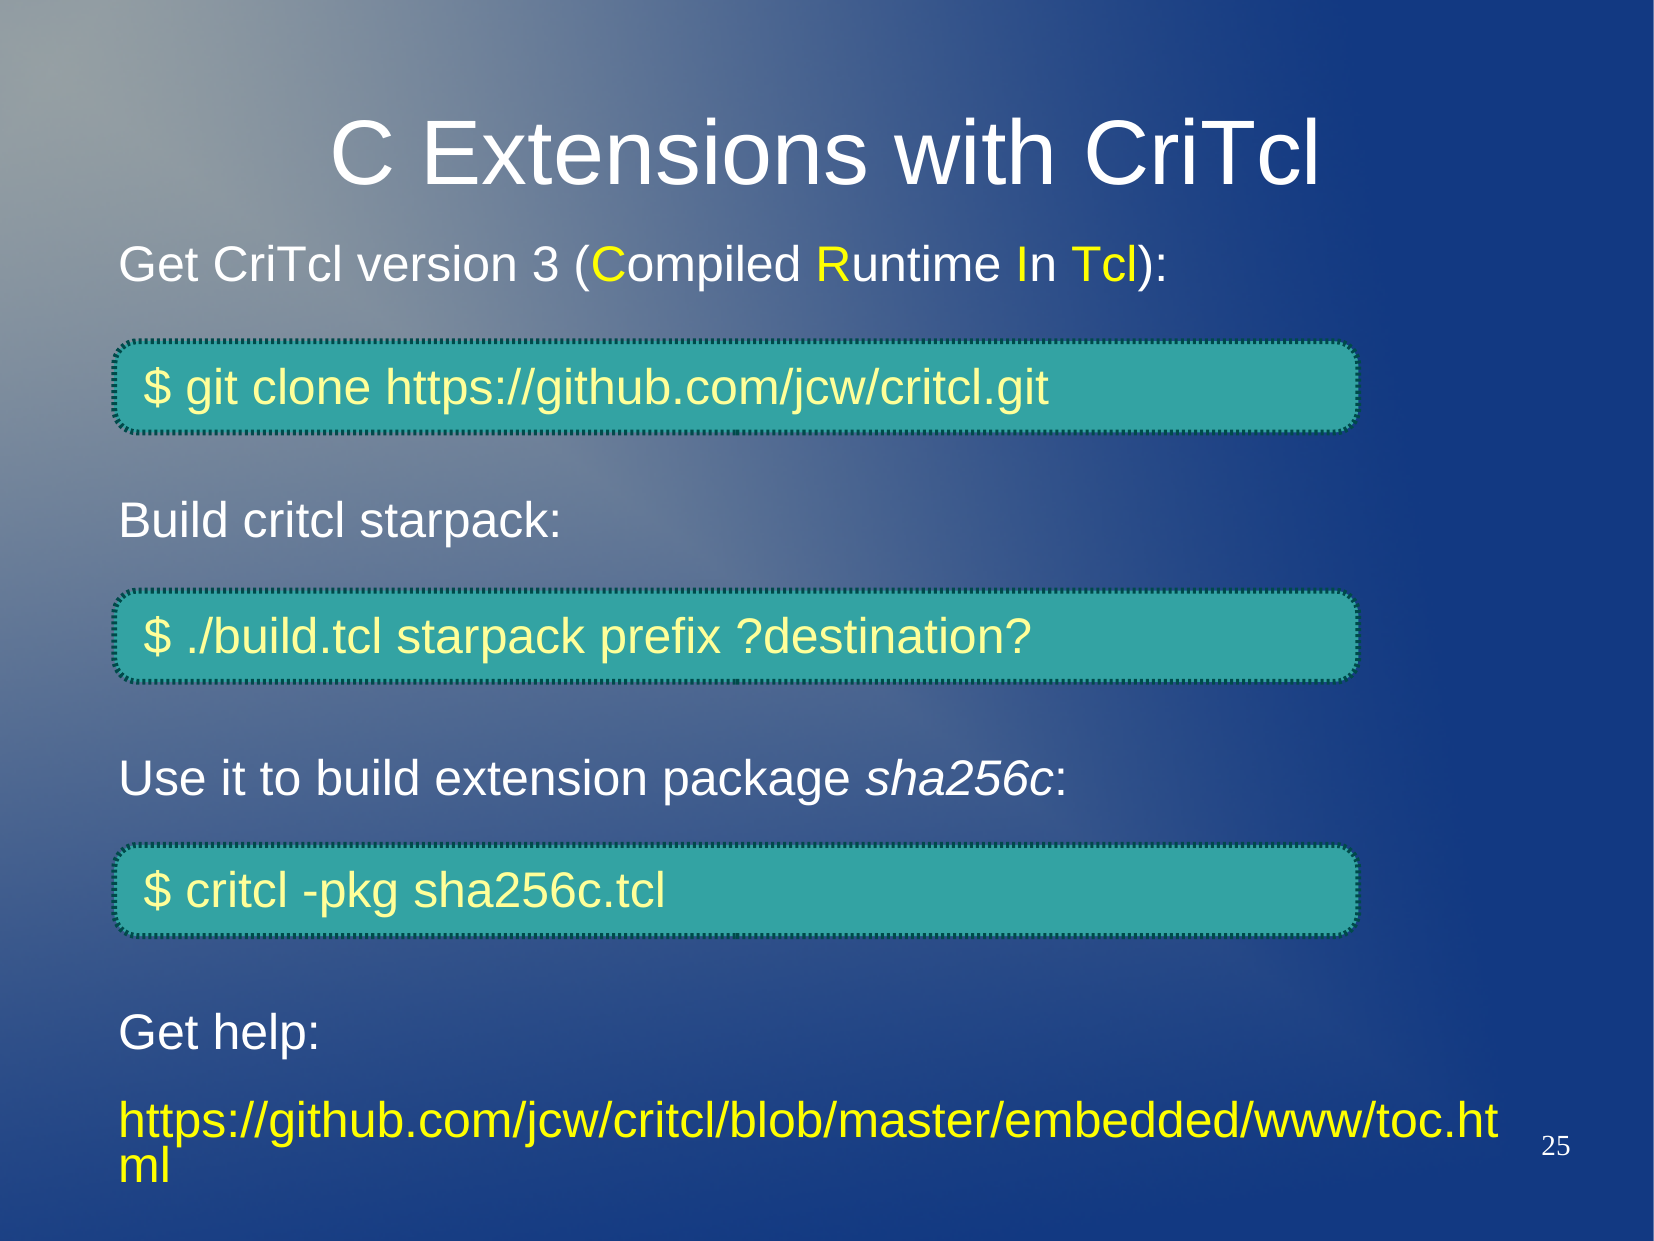

# C Extensions with CriTcl
Get CriTcl version 3 (Compiled Runtime In Tcl):
$ git clone https://github.com/jcw/critcl.git
Build critcl starpack:
$ ./build.tcl starpack prefix ?destination?
Use it to build extension package sha256c:
$ critcl -pkg sha256c.tcl
Get help:
https://github.com/jcw/critcl/blob/master/embedded/www/toc.html
25